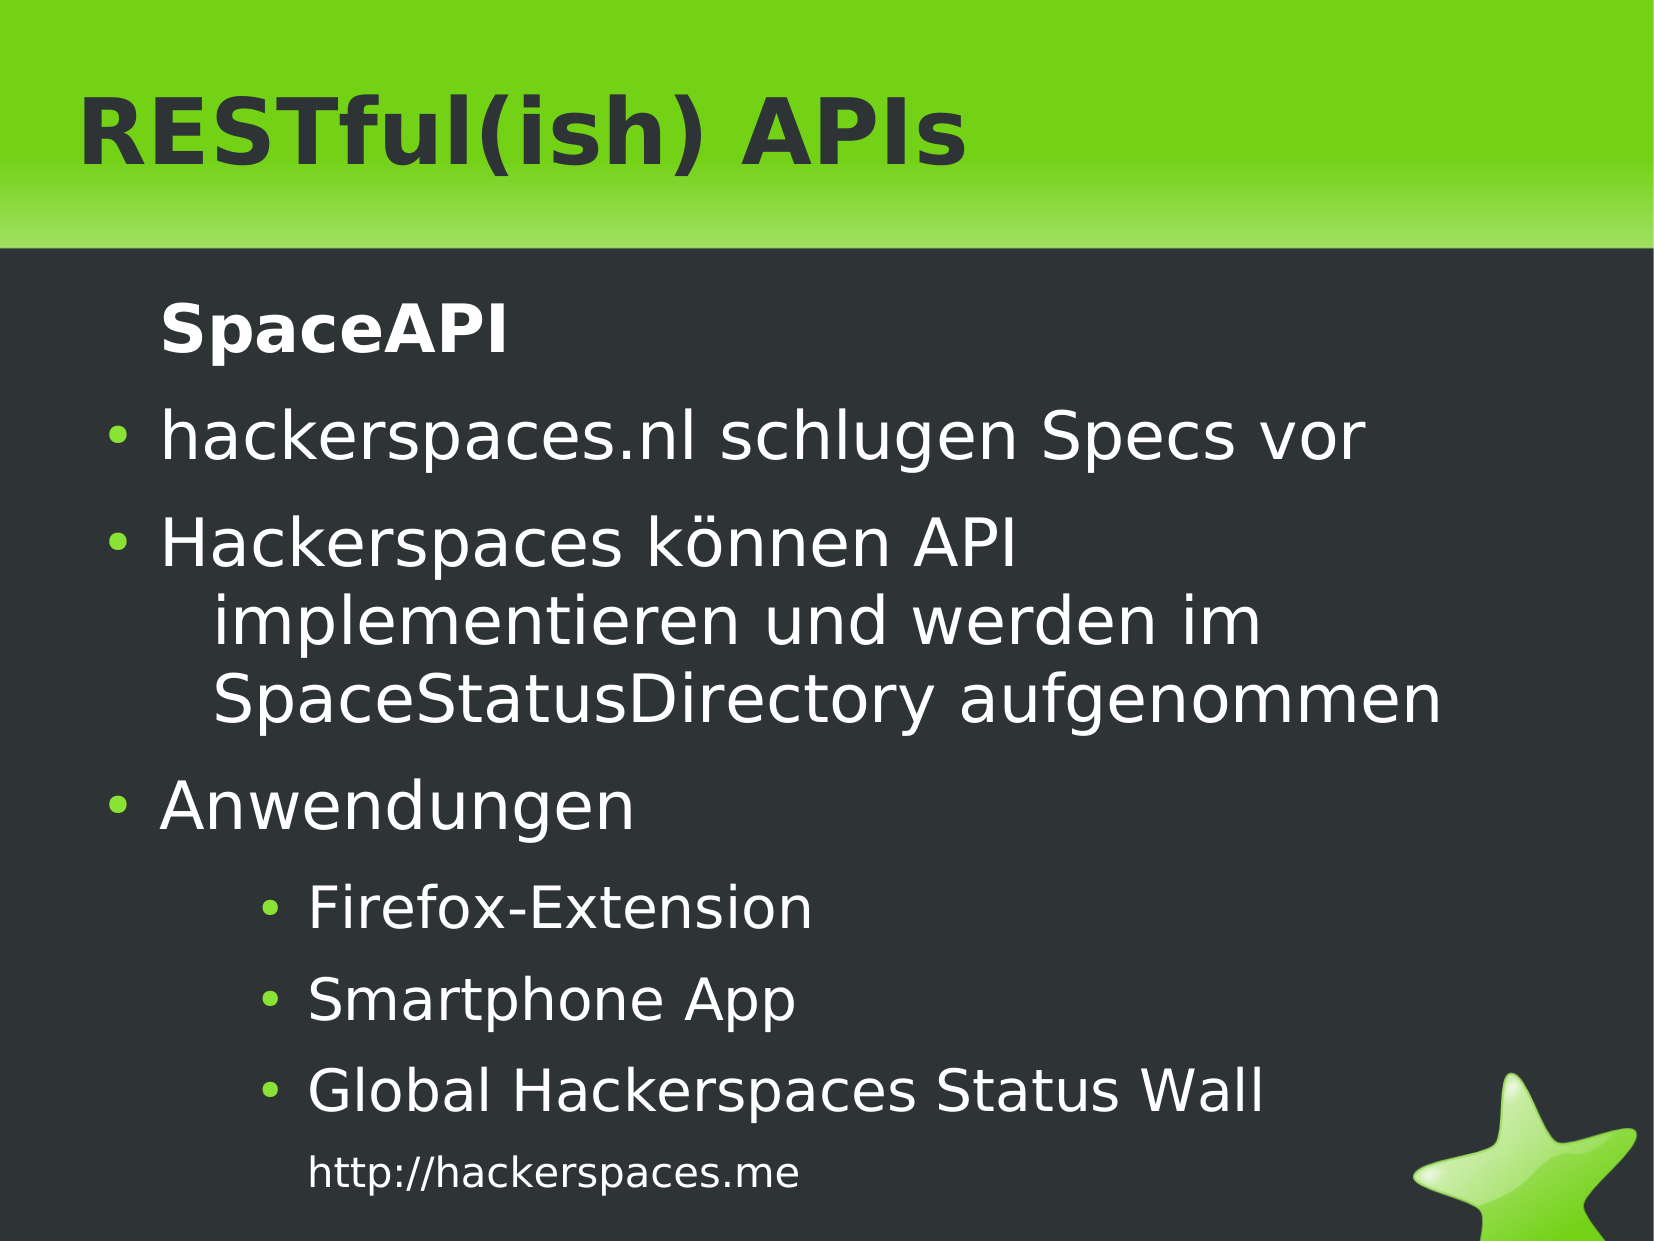

# RESTful(ish) APIs
SpaceAPI
hackerspaces.nl schlugen Specs vor
Hackerspaces können API implementieren und werden im SpaceStatusDirectory aufgenommen
Anwendungen
Firefox-Extension
Smartphone App
Global Hackerspaces Status Wall
http://hackerspaces.me